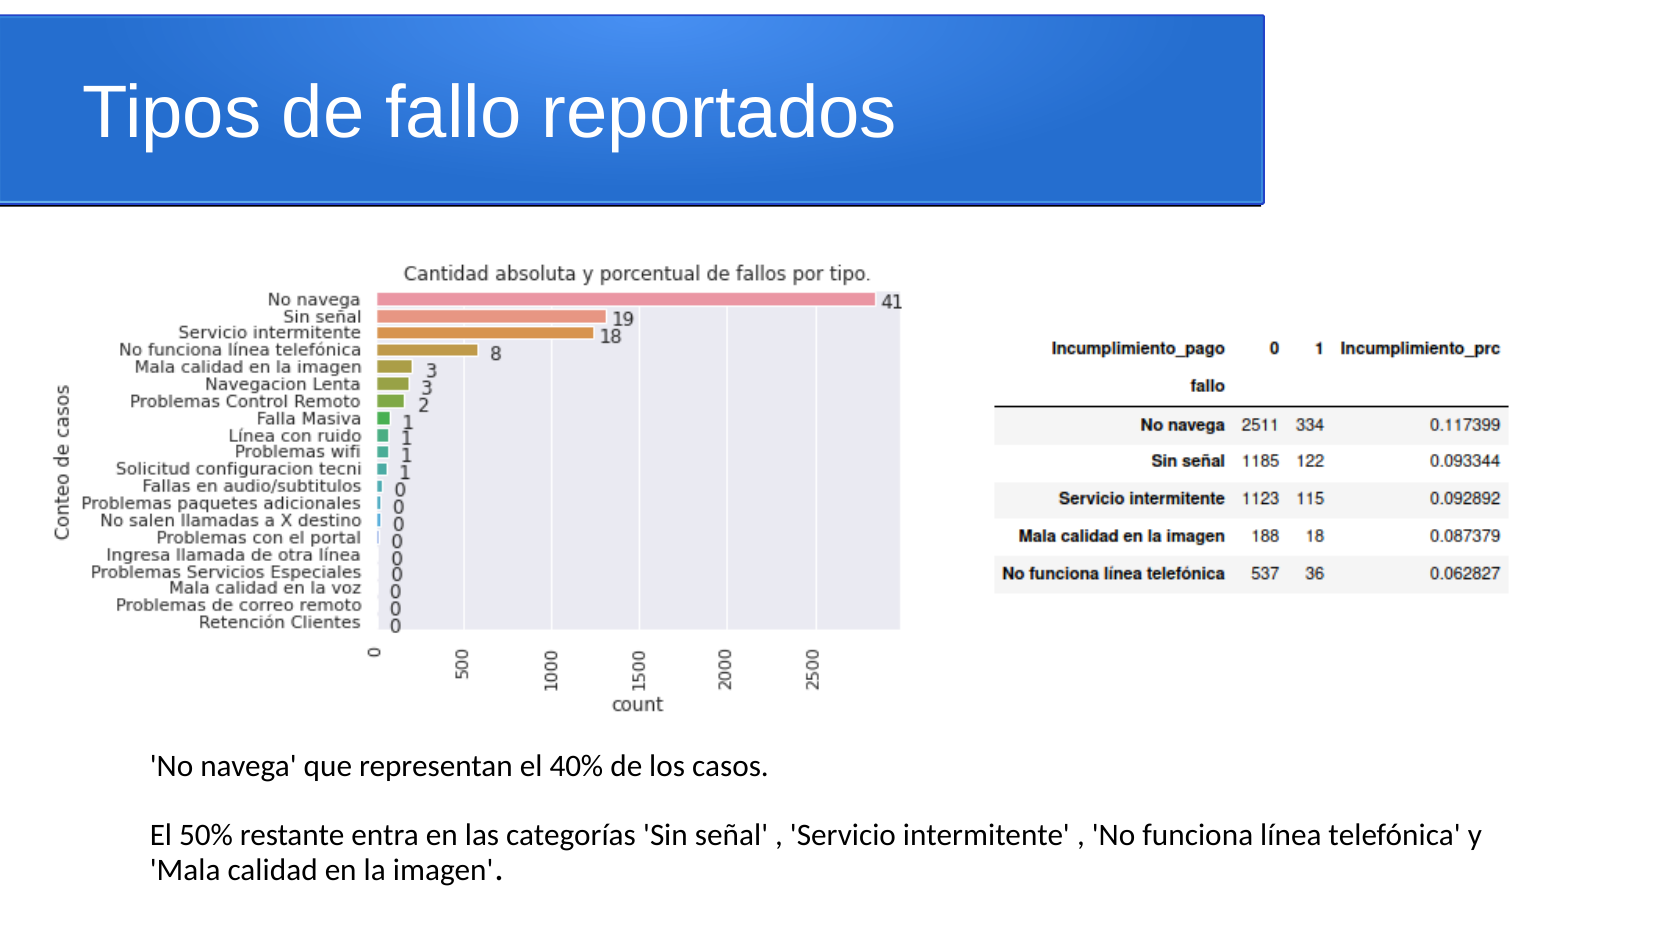

# Tipos de fallo reportados
'No navega' que representan el 40% de los casos.
El 50% restante entra en las categorías 'Sin señal' , 'Servicio intermitente' , 'No funciona línea telefónica' y 'Mala calidad en la imagen'.